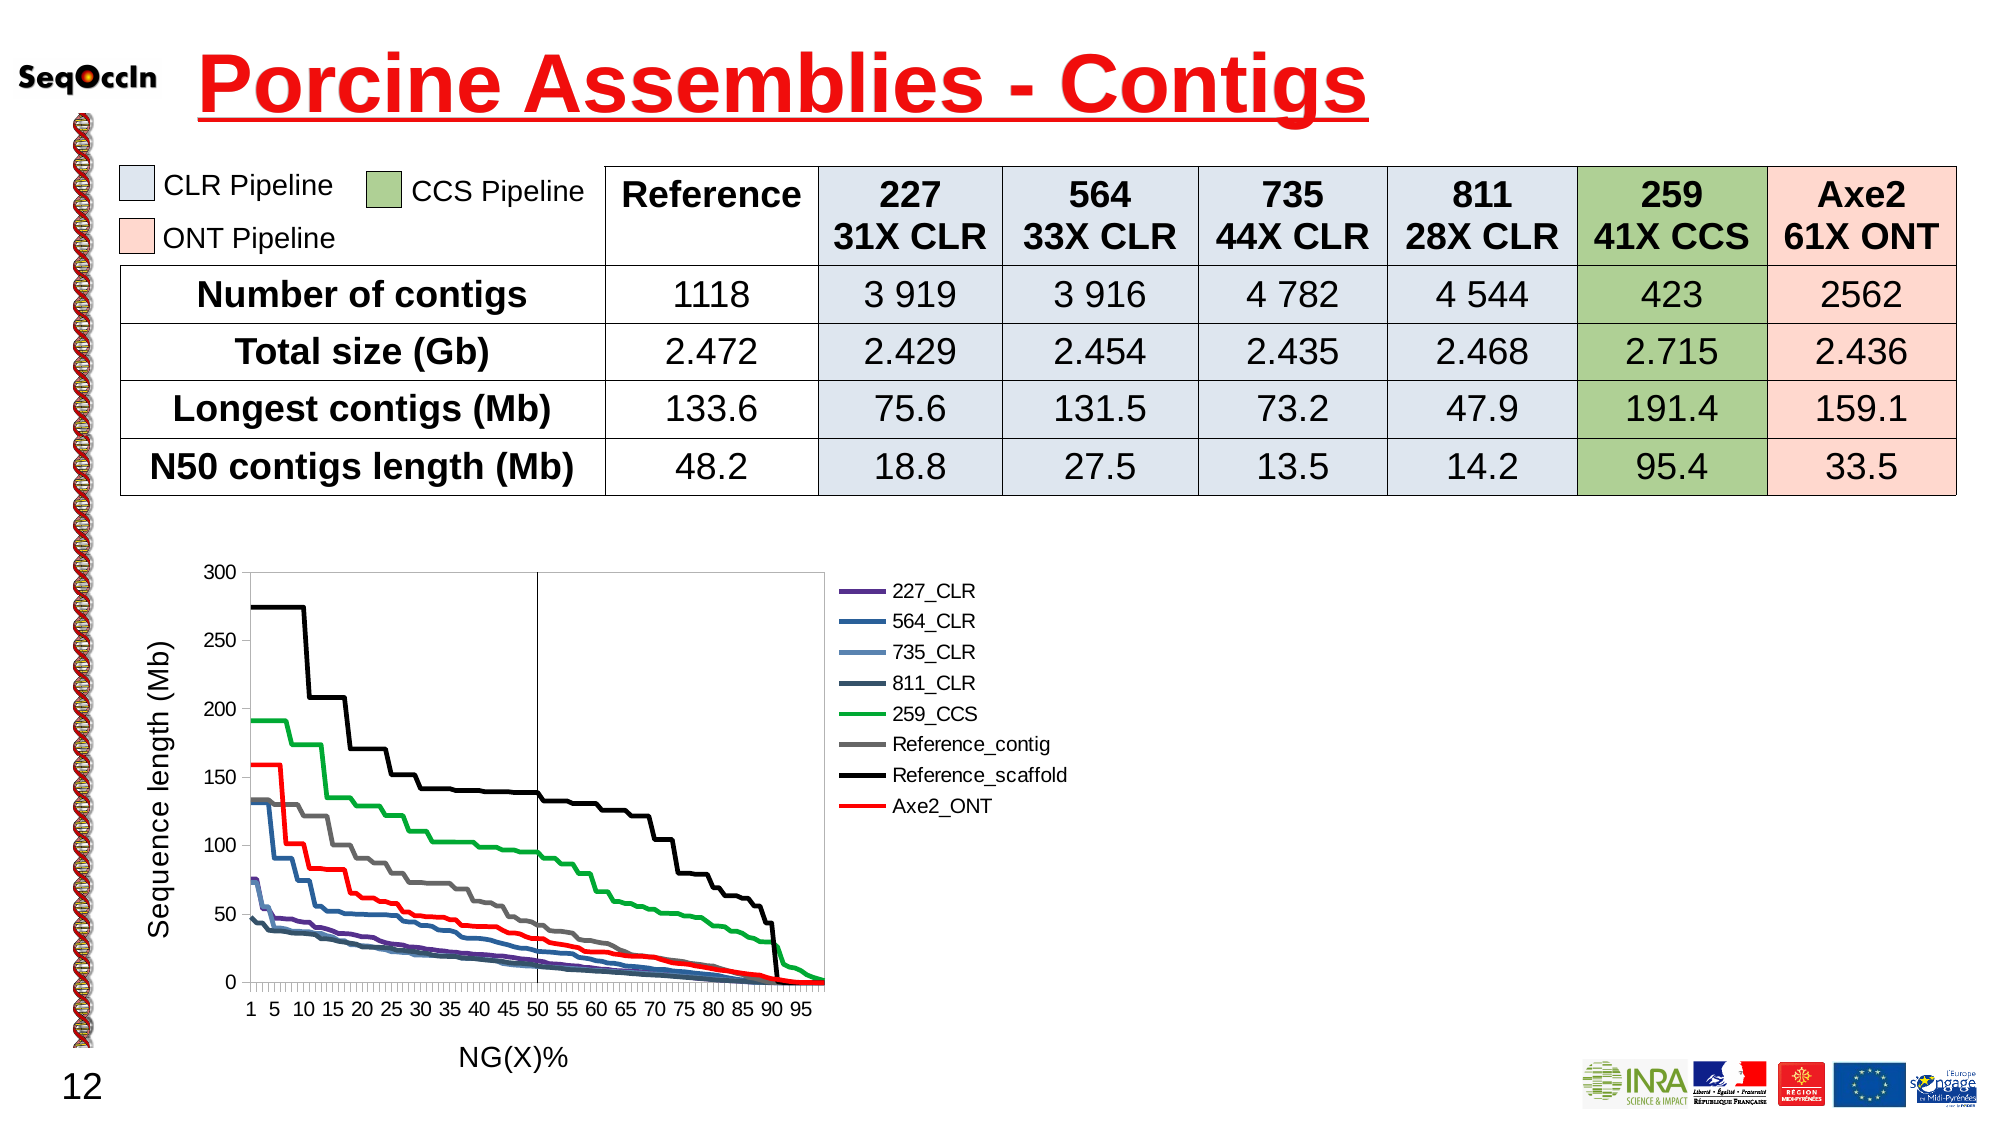

Porcine assemblies - Contigs
CLR Pipeline
| | Reference | 227 31X CLR | 564 33X CLR | 735 44X CLR | 811 28X CLR | 259 41X CCS | Axe2 61X ONT |
| --- | --- | --- | --- | --- | --- | --- | --- |
| Number of contigs | 1118 | 3 919 | 3 916 | 4 782 | 4 544 | 423 | 2562 |
| Total size (Gb) | 2.472 | 2.429 | 2.454 | 2.435 | 2.468 | 2.715 | 2.436 |
| Longest contigs (Mb) | 133.6 | 75.6 | 131.5 | 73.2 | 47.9 | 191.4 | 159.1 |
| N50 contigs length (Mb) | 48.2 | 18.8 | 27.5 | 13.5 | 14.2 | 95.4 | 33.5 |
CCS Pipeline
ONT Pipeline
### Chart
| Category | 227_CLR | 564_CLR | 735_CLR | 811_CLR | 259_CCS | Reference_contig | Reference_scaffold | Axe2_ONT |
|---|---|---|---|---|---|---|---|---|
| 1 | 75.656575 | 131.483724 | 73.195474 | 47.929685 | 191.422375 | 133.6276 | 274.330532 | 159.14008 |
| None | 75.656575 | 131.483724 | 73.195474 | 43.583477 | 191.422375 | 133.6276 | 274.330532 | 159.14008 |
| None | 54.00545 | 131.483724 | 55.479319 | 43.583477 | 191.422375 | 133.6276 | 274.330532 | 159.14008 |
| None | 54.00545 | 131.483724 | 55.479319 | 38.324308 | 191.422375 | 133.6276 | 274.330532 | 159.14008 |
| 5 | 46.998931 | 90.942515 | 39.935244 | 37.769953 | 191.422375 | 130.192676 | 274.330532 | 159.14008 |
| None | 46.998931 | 90.942515 | 39.935244 | 37.769953 | 191.422375 | 130.192676 | 274.330532 | 159.14008 |
| None | 46.575993 | 90.942515 | 39.190303 | 37.245009 | 191.422375 | 130.192676 | 274.330532 | 101.562074 |
| None | 46.575993 | 90.942515 | 37.62534 | 36.304402 | 173.906306 | 130.192676 | 274.330532 | 101.562074 |
| None | 44.952052 | 74.686638 | 37.62534 | 36.027204 | 173.906306 | 130.192676 | 274.330532 | 101.562074 |
| 10 | 44.194719 | 74.686638 | 37.147644 | 36.027204 | 173.906306 | 121.872141 | 274.330532 | 101.562074 |
| None | 44.194719 | 74.686638 | 37.108507 | 35.578265 | 173.906306 | 121.872141 | 208.33459 | 83.331781 |
| None | 40.28017 | 55.844328 | 35.948198 | 35.090339 | 173.906306 | 121.872141 | 208.33459 | 83.331781 |
| None | 40.28017 | 55.844328 | 35.948198 | 31.994121 | 173.906306 | 121.872141 | 208.33459 | 83.331781 |
| None | 39.208192 | 52.19112 | 34.242897 | 31.994121 | 135.139793 | 121.872141 | 208.33459 | 82.661102 |
| 15 | 37.79254 | 52.19112 | 33.385356 | 31.387576 | 135.139793 | 100.518328 | 208.33459 | 82.661102 |
| None | 35.813994 | 52.164049 | 30.704759 | 30.162436 | 135.139793 | 100.518328 | 208.33459 | 82.661102 |
| None | 35.813994 | 50.403953 | 30.636692 | 29.573577 | 135.139793 | 100.518328 | 208.33459 | 82.661102 |
| None | 35.576033 | 50.403953 | 27.757699 | 28.839106 | 135.139793 | 100.518328 | 170.843587 | 65.295465 |
| None | 34.622078 | 49.98928 | 27.568273 | 28.154677 | 129.143048 | 90.927422 | 170.843587 | 65.295465 |
| 20 | 33.464355 | 49.98928 | 26.95902 | 26.138715 | 129.143048 | 90.927422 | 170.843587 | 61.862902 |
| None | 33.464355 | 49.696091 | 26.761884 | 25.965812 | 129.143048 | 90.927422 | 170.843587 | 61.862902 |
| None | 32.963203 | 49.696091 | 26.008105 | 25.92951 | 129.143048 | 87.417173 | 170.843587 | 61.862902 |
| None | 30.61862 | 49.672606 | 24.615525 | 25.772484 | 129.143048 | 87.417173 | 170.843587 | 59.242683 |
| None | 29.202128 | 49.672606 | 24.126586 | 25.57767 | 122.087671 | 87.417173 | 170.843587 | 59.242683 |
| 25 | 28.335752 | 49.084402 | 22.646631 | 25.114084 | 122.087671 | 79.94428 | 151.935994 | 57.798831 |
| None | 27.94366 | 49.084402 | 22.465399 | 23.66778 | 122.087671 | 79.94428 | 151.935994 | 57.798831 |
| None | 27.506639 | 44.975865 | 22.03205 | 23.604429 | 122.087671 | 79.94428 | 151.935994 | 51.624599 |
| None | 26.045108 | 44.323938 | 22.02002 | 22.933483 | 110.699794 | 73.254198 | 151.935994 | 51.624599 |
| None | 25.944335 | 44.323938 | 20.168705 | 22.673579 | 110.699794 | 73.254198 | 151.935994 | 48.882382 |
| 30 | 25.537972 | 41.839657 | 20.15959 | 21.618218 | 110.699794 | 73.254198 | 141.755446 | 48.882382 |
| None | 24.476148 | 41.839657 | 19.974625 | 21.494688 | 110.699794 | 72.677949 | 141.755446 | 48.081798 |
| None | 24.184247 | 41.108915 | 19.88256 | 20.222326 | 102.789728 | 72.677949 | 141.755446 | 48.081798 |
| None | 23.436544 | 38.557571 | 19.761081 | 19.38297 | 102.789728 | 72.547685 | 141.755446 | 47.720518 |
| None | 23.14958 | 38.080003 | 19.694382 | 19.289107 | 102.789728 | 72.547685 | 141.755446 | 47.720518 |
| 35 | 22.367009 | 38.080003 | 19.553763 | 19.083146 | 102.789728 | 72.547685 | 141.755446 | 45.968664 |
| None | 22.262728 | 36.888493 | 19.345482 | 19.036687 | 102.669623 | 68.468403 | 140.412725 | 45.968664 |
| None | 21.503657 | 33.308047 | 17.83948 | 18.072836 | 102.669623 | 68.468403 | 140.412725 | 41.746591 |
| None | 21.479682 | 32.387442 | 17.64777 | 17.833415 | 102.669623 | 68.468403 | 140.412725 | 41.746591 |
| None | 20.761408 | 32.387442 | 17.619162 | 17.649961 | 102.669623 | 59.577072 | 140.412725 | 41.181548 |
| 40 | 20.514627 | 32.35101 | 17.308342 | 17.134068 | 98.851971 | 59.577072 | 140.412725 | 41.012743 |
| None | 20.489812 | 31.803602 | 16.787594 | 16.645093 | 98.851971 | 58.457403 | 139.512083 | 41.012743 |
| None | 20.042232 | 31.029672 | 16.556434 | 16.24888 | 98.851971 | 58.457403 | 139.512083 | 40.82069 |
| None | 19.483388 | 29.681653 | 15.956746 | 15.828012 | 98.851971 | 55.982971 | 139.512083 | 40.82069 |
| None | 19.459262 | 28.597495 | 14.05118 | 15.51732 | 96.891883 | 55.982971 | 139.512083 | 38.354616 |
| 45 | 18.78263 | 27.546685 | 13.453351 | 14.660787 | 96.891883 | 48.231277 | 139.512083 | 36.334898 |
| None | 18.291019 | 26.171149 | 12.896427 | 14.210582 | 96.891883 | 48.231277 | 138.966237 | 36.334898 |
| None | 17.453688 | 25.209163 | 12.603946 | 14.156585 | 95.405296 | 45.299297 | 138.966237 | 35.595902 |
| None | 17.089597 | 25.178626 | 12.207723 | 13.825082 | 95.405296 | 45.299297 | 138.966237 | 33.529301 |
| None | 16.680706 | 24.196678 | 12.042322 | 13.397056 | 95.405296 | 44.332889 | 138.966237 | 32.191176 |
| 50 | 15.875967 | 22.884805 | 11.751402 | 12.216161 | 95.405296 | 41.891233 | 138.966237 | 32.191176 |
| None | 15.274737 | 22.573511 | 11.563372 | 11.433538 | 90.835628 | 41.891233 | 132.848913 | 32.035339 |
| None | 13.841699 | 22.369454 | 11.435994 | 11.213692 | 90.835628 | 38.129723 | 132.848913 | 29.369445 |
| None | 13.660326 | 22.011873 | 11.076901 | 10.78484 | 90.835628 | 37.51883 | 132.848913 | 28.552058 |
| None | 13.374461 | 21.465649 | 10.894649 | 10.482833 | 86.745276 | 37.51883 | 132.848913 | 27.931807 |
| 55 | 12.674762 | 21.441687 | 10.592131 | 9.634998 | 86.745276 | 36.848223 | 132.848913 | 27.238355 |
| None | 12.303556 | 21.080185 | 10.340894 | 9.447255 | 86.745276 | 36.153248 | 130.910915 | 26.245655 |
| None | 12.099269 | 18.497701 | 10.024778 | 9.238553 | 79.653908 | 31.670399 | 130.910915 | 25.531742 |
| None | 11.071993 | 17.970458 | 9.691413 | 9.007802 | 79.653908 | 30.84908 | 130.910915 | 22.867735 |
| None | 10.964939 | 17.272489 | 9.177006 | 8.71918 | 79.653908 | 30.84908 | 130.910915 | 22.47161 |
| 60 | 10.324382 | 15.976202 | 9.034765 | 8.350897 | 66.499076 | 29.79019 | 130.910915 | 22.447799 |
| None | 9.76343 | 15.578078 | 8.76127 | 8.240187 | 66.499076 | 28.958723 | 125.939595 | 22.364643 |
| None | 9.668592 | 14.308165 | 8.58583 | 7.999085 | 66.499076 | 28.555628 | 125.939595 | 22.230491 |
| None | 8.908317 | 14.159262 | 8.24009 | 7.543124 | 59.235966 | 26.619006 | 125.939595 | 20.964213 |
| None | 8.680884 | 13.432979 | 7.837913 | 7.40459 | 59.235966 | 24.026255 | 125.939595 | 20.527105 |
| 65 | 8.515289 | 12.208997 | 7.630156 | 7.075173 | 57.73189 | 22.537652 | 125.939595 | 19.699245 |
| None | 8.353267 | 11.920848 | 7.466819 | 6.634872 | 57.73189 | 20.442631 | 121.844099 | 19.369856 |
| None | 8.2105 | 11.617082 | 7.15782 | 6.36379 | 55.593524 | 19.763334 | 121.844099 | 19.288881 |
| None | 7.727557 | 11.128766 | 6.939325 | 5.93667 | 55.593524 | 19.554914 | 121.844099 | 19.221438 |
| None | 7.61721 | 10.643542 | 6.52861 | 5.744168 | 53.575176 | 18.87721 | 121.844099 | 18.7518 |
| 70 | 7.356239 | 9.730379 | 6.38224 | 5.481301 | 53.575176 | 18.397423 | 104.526007 | 18.674521 |
| None | 7.000379 | 9.609872 | 6.006316 | 5.329657 | 50.732937 | 17.765278 | 104.526007 | 17.038729 |
| None | 6.59323 | 9.532905 | 5.699544 | 5.036011 | 50.732937 | 16.877022 | 104.526007 | 15.82412 |
| None | 5.880899 | 8.601436 | 5.41885 | 4.647374 | 50.502394 | 16.345652 | 104.526007 | 14.5257 |
| None | 5.648139 | 8.188456 | 5.015466 | 4.325872 | 50.502394 | 15.890446 | 79.94428 | 14.043864 |
| 75 | 5.320212 | 8.002886 | 4.504985 | 3.941399 | 48.717083 | 15.288844 | 79.94428 | 13.751276 |
| None | 3.920043 | 7.426579 | 4.252915 | 3.631678 | 48.717083 | 14.127225 | 79.94428 | 13.278707 |
| None | 3.27851 | 6.884522 | 3.963224 | 3.400092 | 47.605429 | 13.668223 | 79.169978 | 12.240051 |
| None | 2.86747 | 6.507246 | 3.472523 | 2.999828 | 47.605429 | 13.118831 | 79.169978 | 11.64485 |
| None | 2.629826 | 6.054946 | 3.013986 | 2.67693 | 44.505972 | 12.339581 | 79.169978 | 10.860291 |
| 80 | 2.240289 | 5.706495 | 2.754699 | 2.117136 | 41.318568 | 12.18527 | 69.359453 | 10.021802 |
| None | 1.877496 | 5.08001 | 2.425243 | 1.885072 | 41.318568 | 10.633523 | 69.359453 | 9.218549 |
| None | 1.707829 | 3.975792 | 2.088909 | 1.642572 | 40.793184 | 9.395087 | 63.494081 | 8.759303 |
| None | 1.311202 | 3.197027 | 1.769984 | 1.388426 | 37.590291 | 8.139707 | 63.494081 | 8.254451 |
| None | 1.161314 | 2.480079 | 1.427884 | 1.236461 | 37.590291 | 6.804777 | 63.494081 | 7.518753 |
| 85 | 0.845935 | 1.969465 | 1.109354 | 1.01865 | 36.059043 | 5.990803 | 61.602749 | 6.857056 |
| None | 0.524903 | 1.415327 | 0.619449 | 0.822244 | 33.154303 | 3.908786 | 61.602749 | 6.279287 |
| None | 0.295129 | 0.707978 | 0.146669 | 0.514657 | 32.31303 | 3.238795 | 55.982971 | 5.801979 |
| None | 0.080935 | 0.169272 | 0.046791 | 0.285147 | 29.877595 | 2.1256 | 55.982971 | 5.519509 |
| None | 0.023569 | 0.053567 | 0.022961 | 0.103719 | 29.731717 | 0.93559 | 43.547828 | 3.995595 |
| 90 | 0.0 | 0.021755 | 0.006906 | 0.03057 | 29.731717 | 0.166067 | 43.547828 | 2.832905 |
| None | 0.0 | 0.0 | 0.0 | 0.009407 | 25.980373 | 0.046903 | 0.663541 | 2.361005 |
| None | 0.0 | 0.0 | 0.0 | 0.0 | 13.582524 | 0.0 | 0.087541 | 1.602719 |
| None | 0.0 | 0.0 | 0.0 | 0.0 | 11.3902 | 0.0 | 0.0 | 0.946321 |
| None | 0.0 | 0.0 | 0.0 | 0.0 | 10.682403 | 0.0 | 0.0 | 0.419297 |
| 95 | 0.0 | 0.0 | 0.0 | 0.0 | 8.78313 | 0.0 | 0.0 | 0.122633 |
| None | 0.0 | 0.0 | 0.0 | 0.0 | 5.712457 | 0.0 | 0.0 | 0.049965 |
| None | 0.0 | 0.0 | 0.0 | 0.0 | 3.981687 | 0.0 | 0.0 | 0.014909 |
| None | 0.0 | 0.0 | 0.0 | 0.0 | 2.694388 | 0.0 | 0.0 | 0.0 |
| None | 0.0 | 0.0 | 0.0 | 0.0 | 1.43024 | 0.0 | 0.0 | 0.0 |